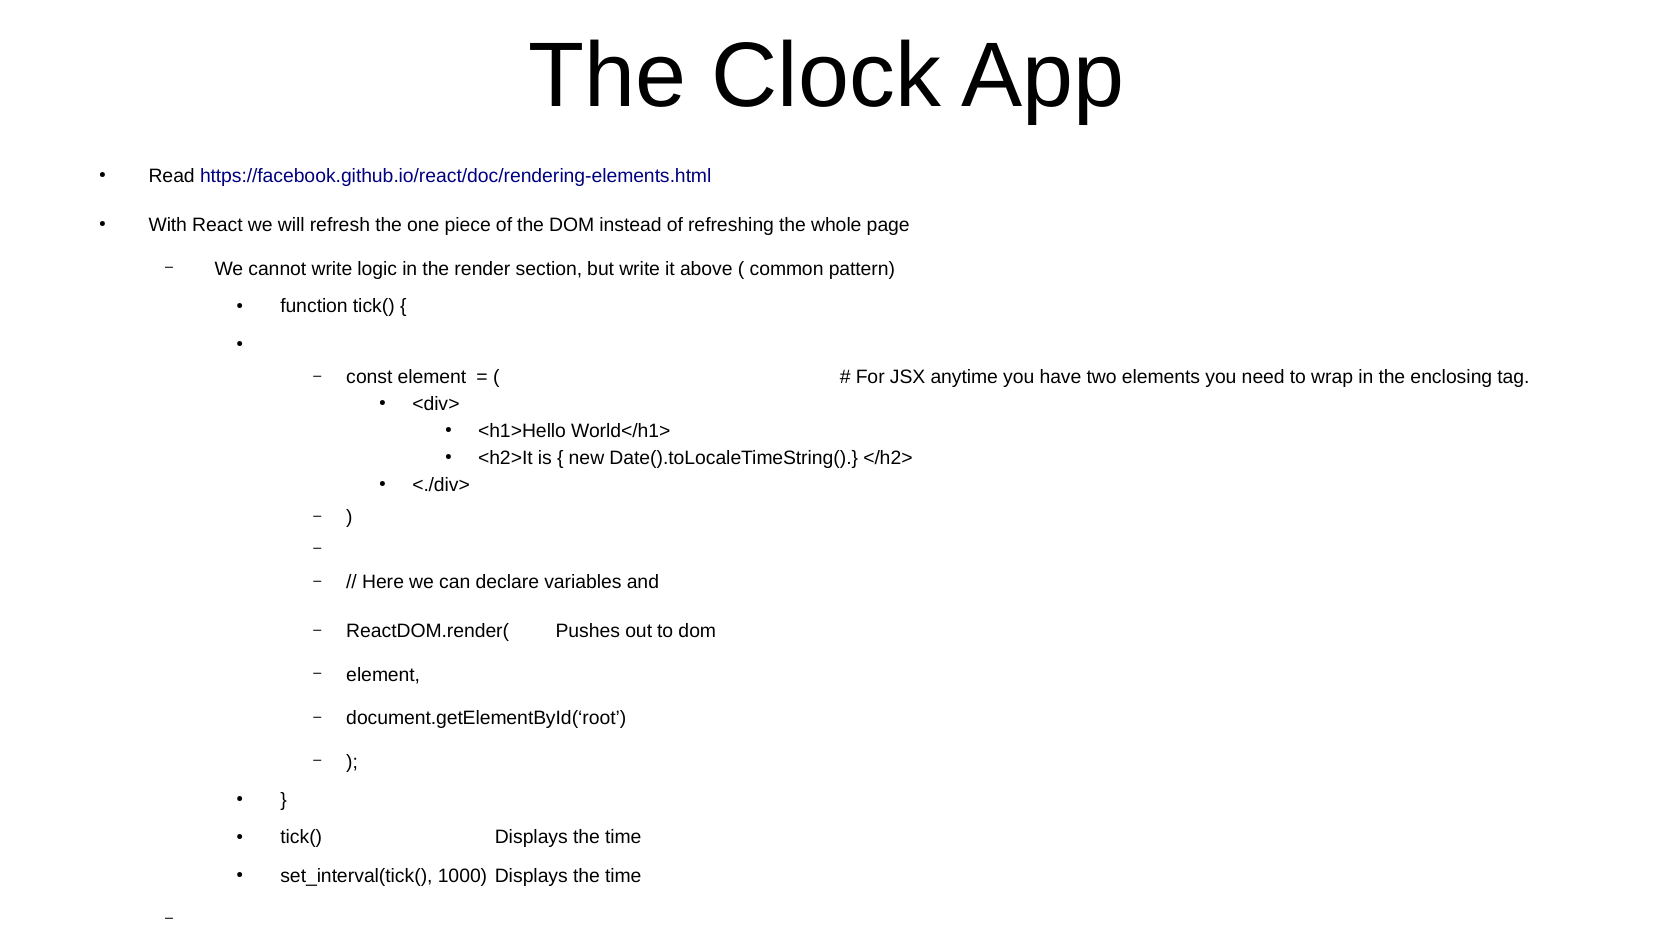

# The Clock App
Read https://facebook.github.io/react/doc/rendering-elements.html
With React we will refresh the one piece of the DOM instead of refreshing the whole page
We cannot write logic in the render section, but write it above ( common pattern)
function tick() {
const element = ( 				 		 	 	 	 # For JSX anytime you have two elements you need to wrap in the enclosing tag.
<div>
<h1>Hello World</h1>
<h2>It is { new Date().toLocaleTimeString().} </h2>
<./div>
)
// Here we can declare variables and
ReactDOM.render(				Pushes out to dom
element,
document.getElementById(‘root’)
);
}
tick() 				 	 	 Displays the time
set_interval(tick(), 1000)	 Displays the time